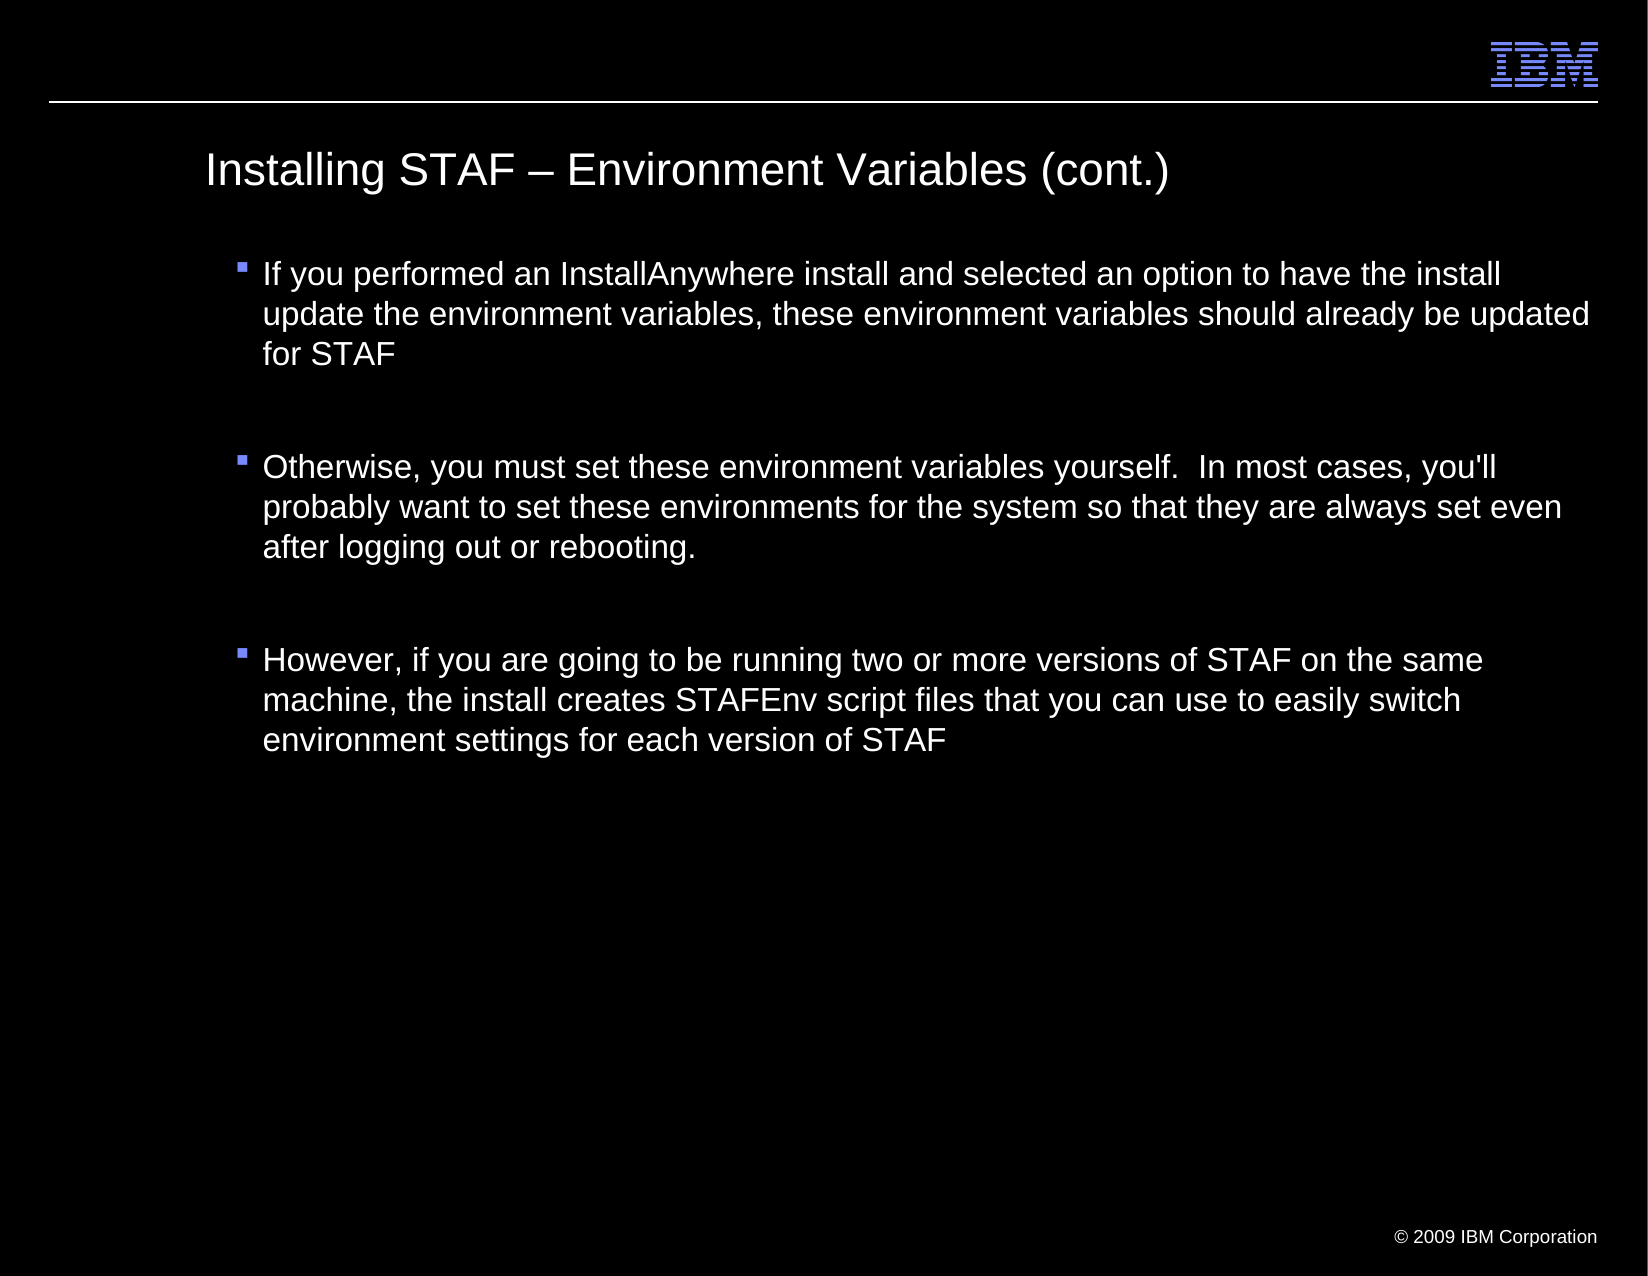

# Installing STAF – Environment Variables (cont.)
If you performed an InstallAnywhere install and selected an option to have the install update the environment variables, these environment variables should already be updated for STAF
Otherwise, you must set these environment variables yourself. In most cases, you'll probably want to set these environments for the system so that they are always set even after logging out or rebooting.
However, if you are going to be running two or more versions of STAF on the same machine, the install creates STAFEnv script files that you can use to easily switch environment settings for each version of STAF